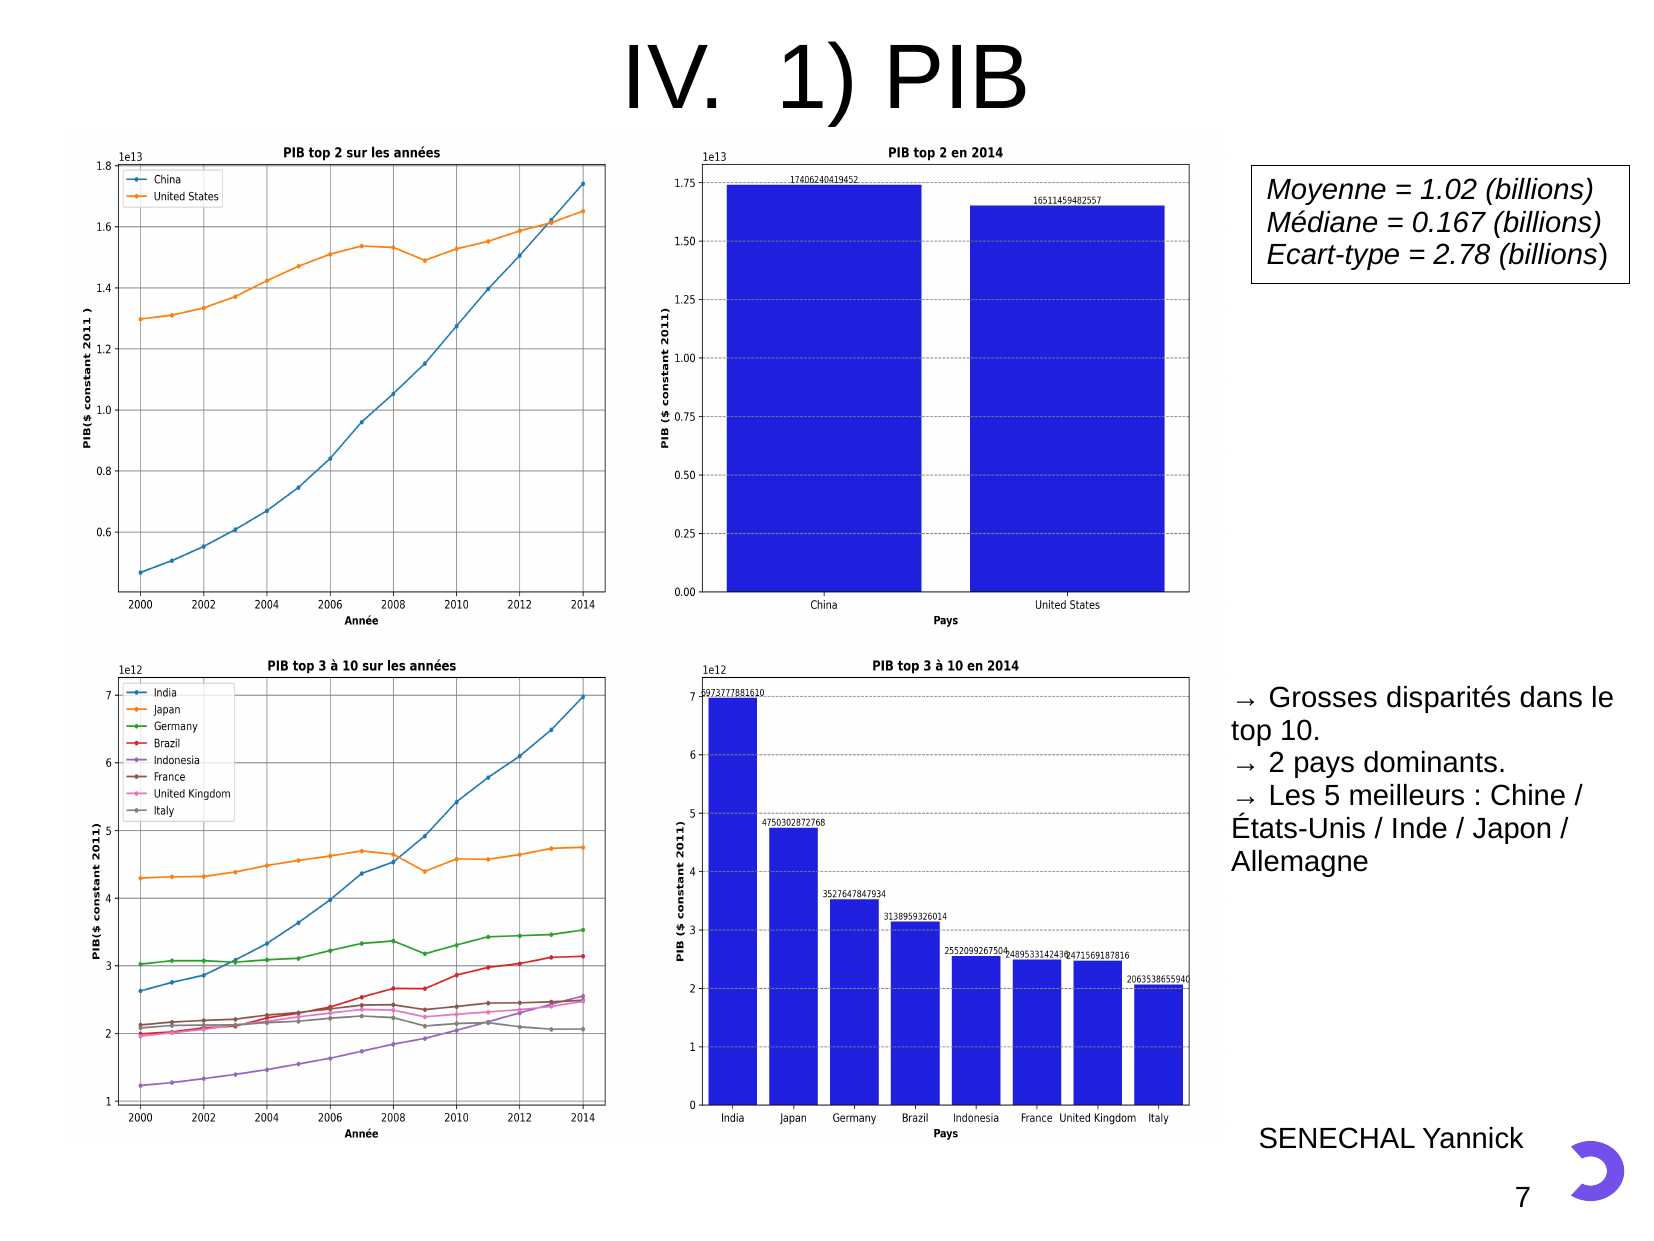

# IV. 1) PIB
Moyenne = 1.02 (billions)
Médiane = 0.167 (billions)
Ecart-type = 2.78 (billions)
→ Grosses disparités dans le top 10.
→ 2 pays dominants.
→ Les 5 meilleurs : Chine / États-Unis / Inde / Japon / Allemagne
SENECHAL Yannick
7